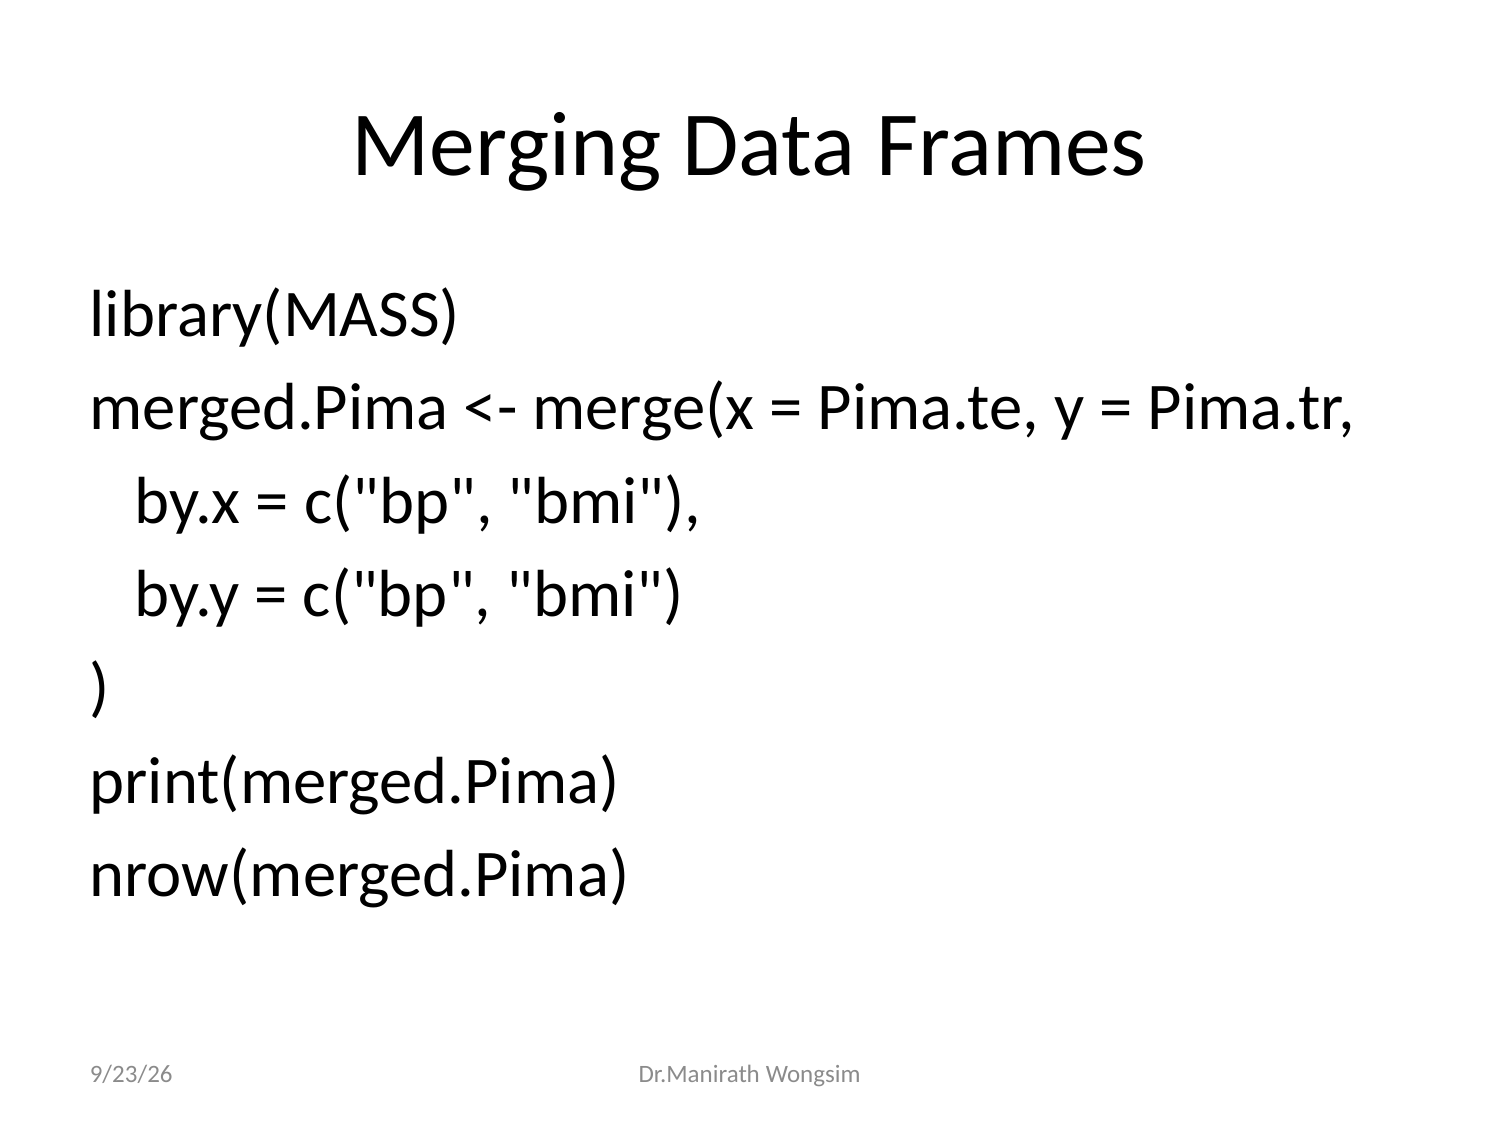

Merging Data Frames
library(MASS)
merged.Pima <- merge(x = Pima.te, y = Pima.tr,
 by.x = c("bp", "bmi"),
 by.y = c("bp", "bmi")
)
print(merged.Pima)
nrow(merged.Pima)
Dr.Manirath Wongsim